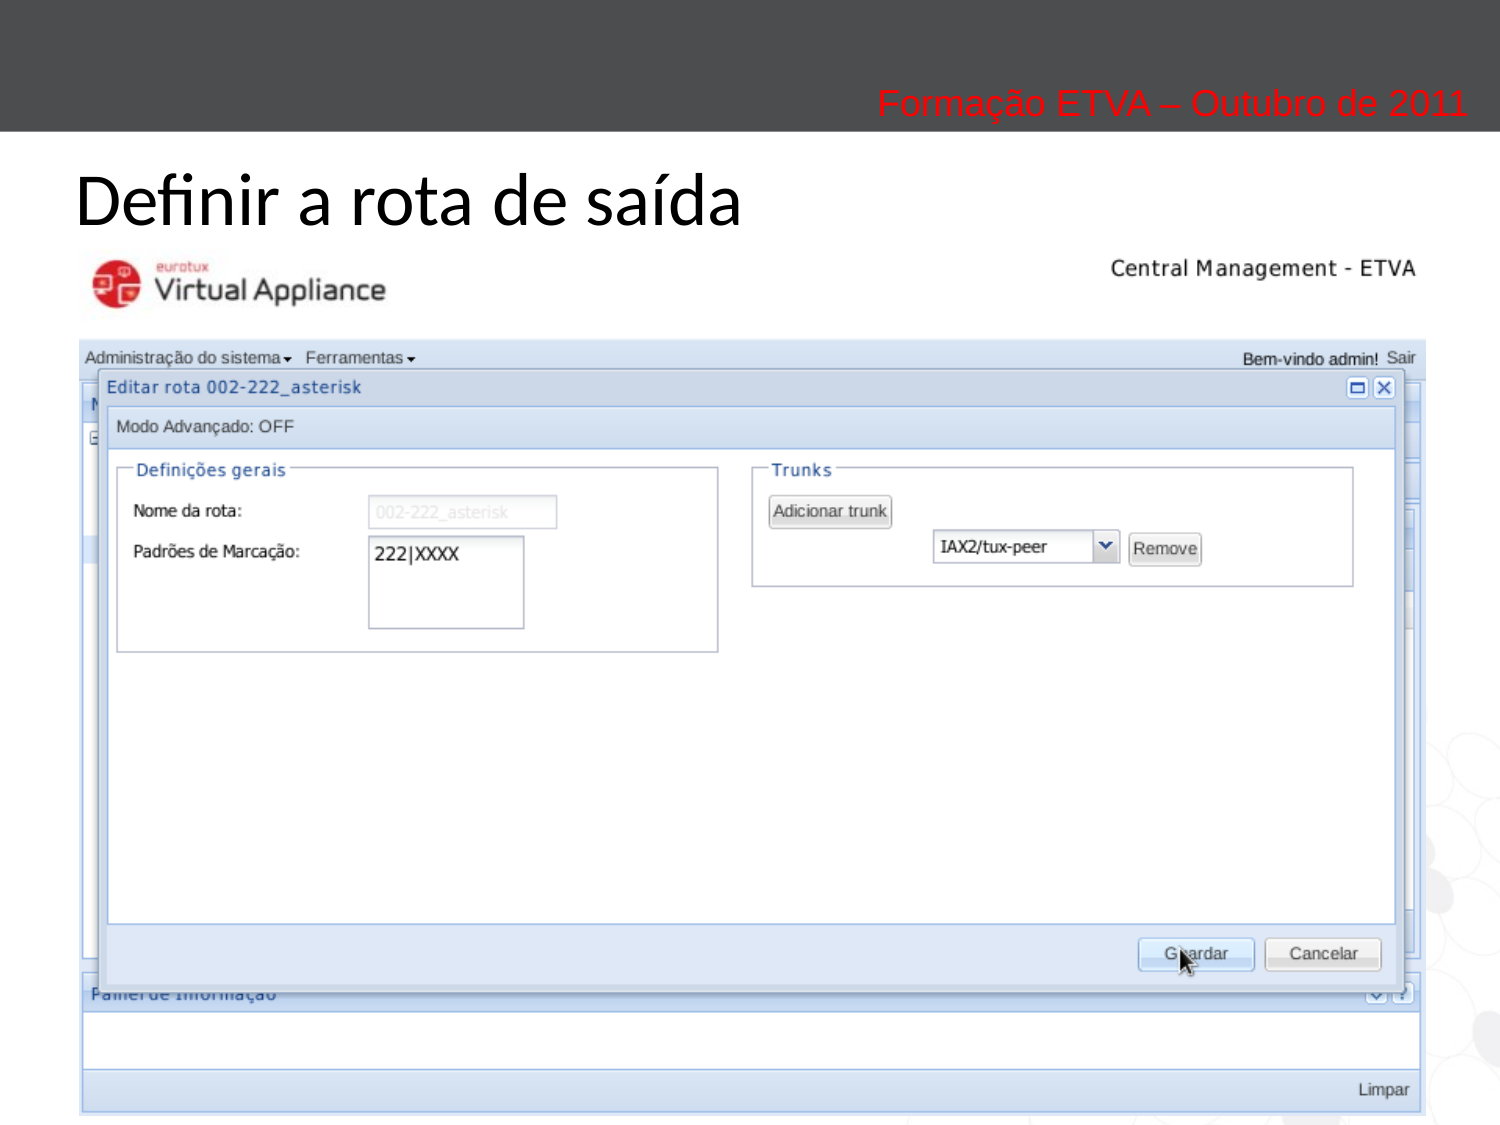

# Definir a rota de saída
13